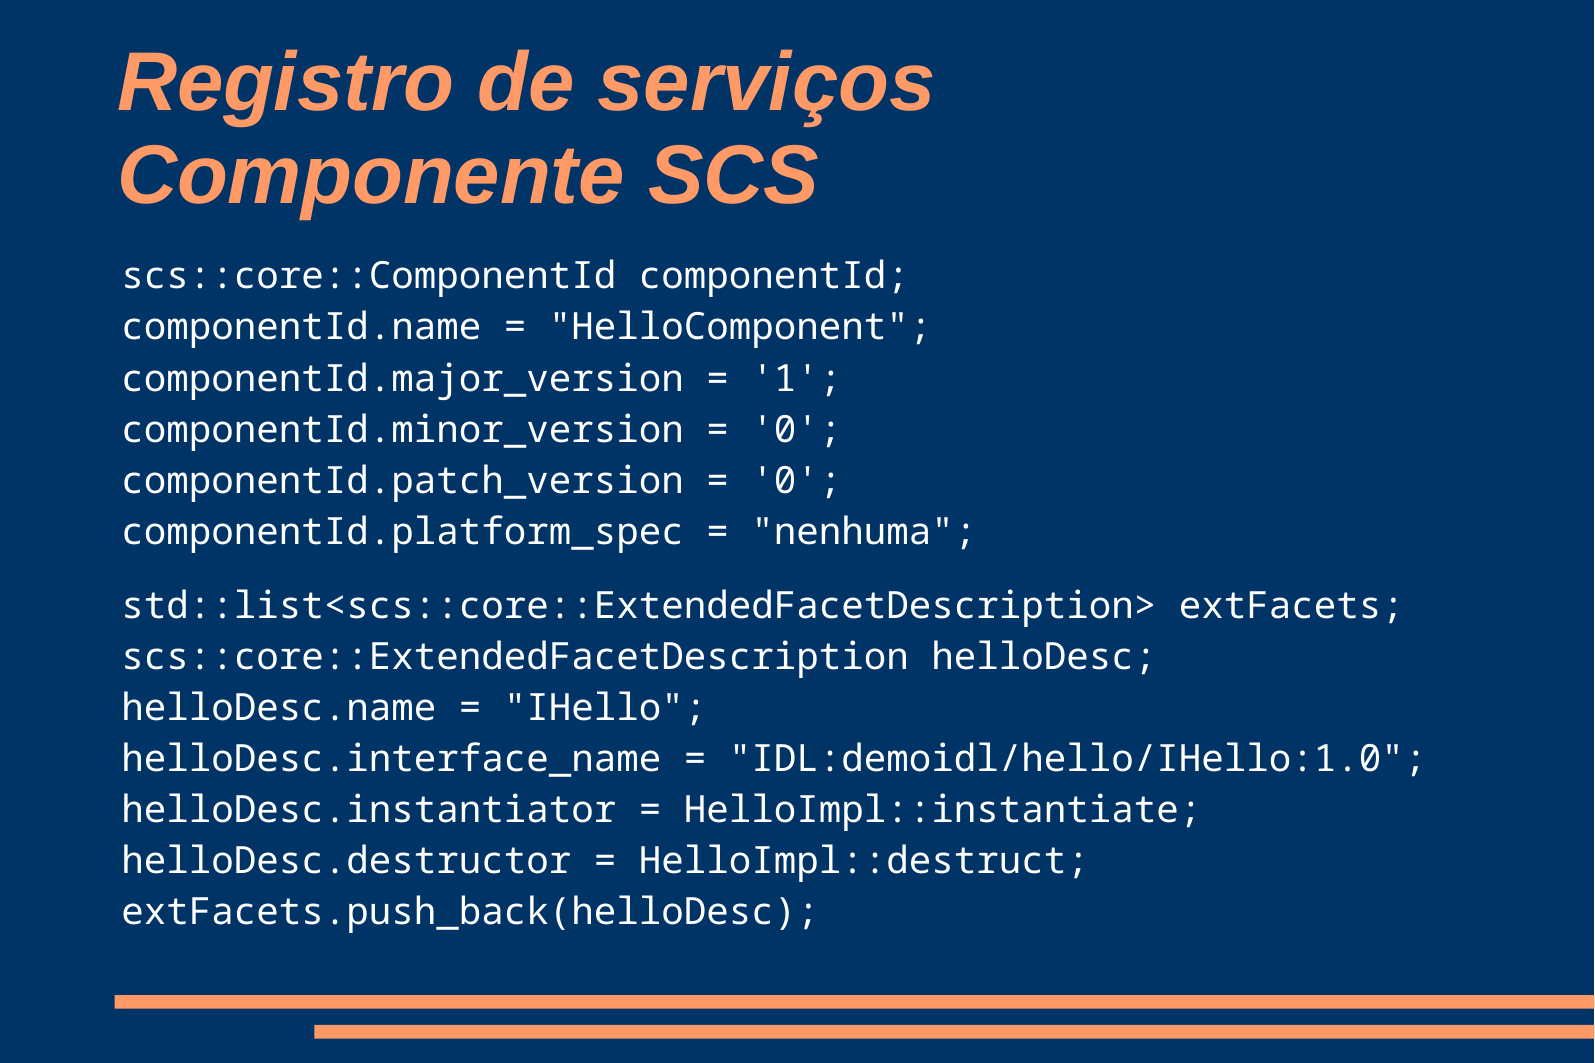

# Registro de serviços Componente SCS
scs::core::ComponentId componentId;
componentId.name = "HelloComponent";
componentId.major_version = '1';
componentId.minor_version = '0';
componentId.patch_version = '0';
componentId.platform_spec = "nenhuma";
std::list<scs::core::ExtendedFacetDescription> extFacets;
scs::core::ExtendedFacetDescription helloDesc;
helloDesc.name = "IHello";
helloDesc.interface_name = "IDL:demoidl/hello/IHello:1.0";
helloDesc.instantiator = HelloImpl::instantiate;
helloDesc.destructor = HelloImpl::destruct;
extFacets.push_back(helloDesc);